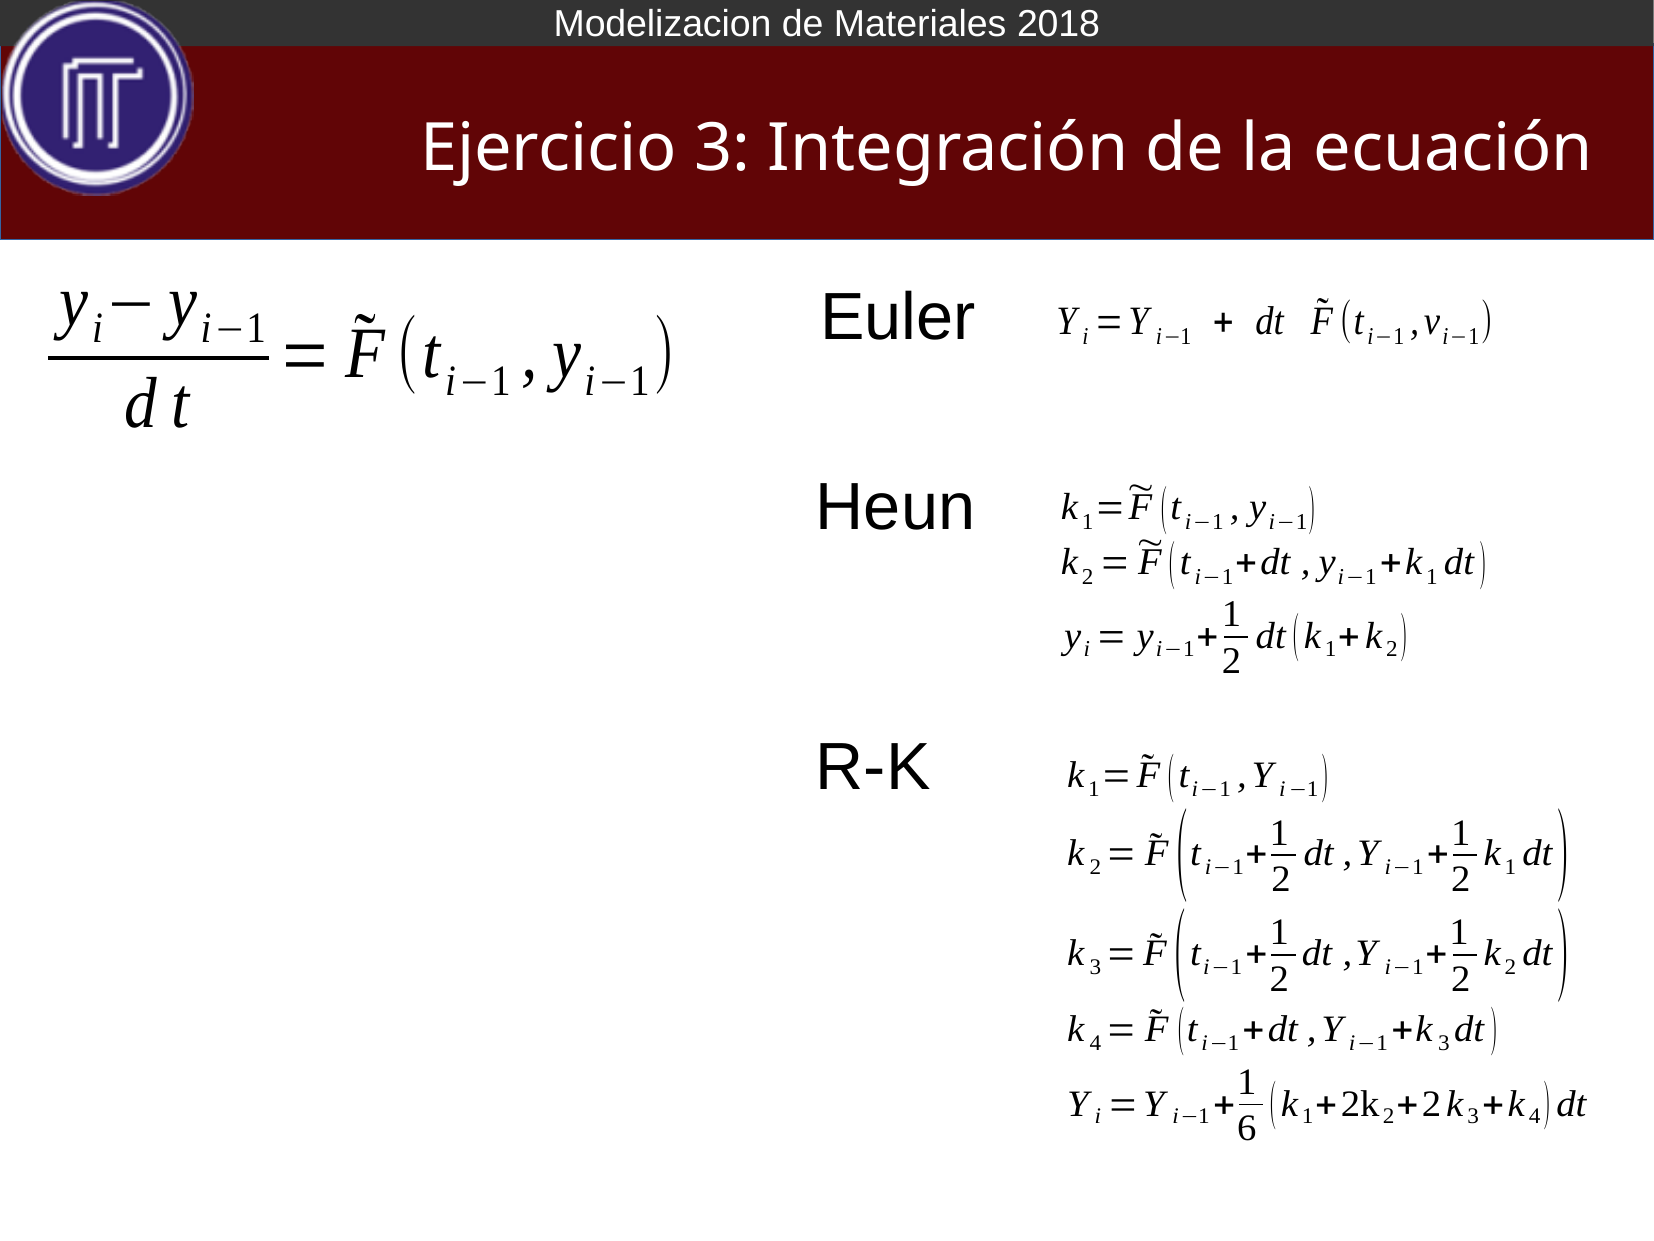

# Ejercicio 3: Integración de la ecuación
Euler
Heun
R-K